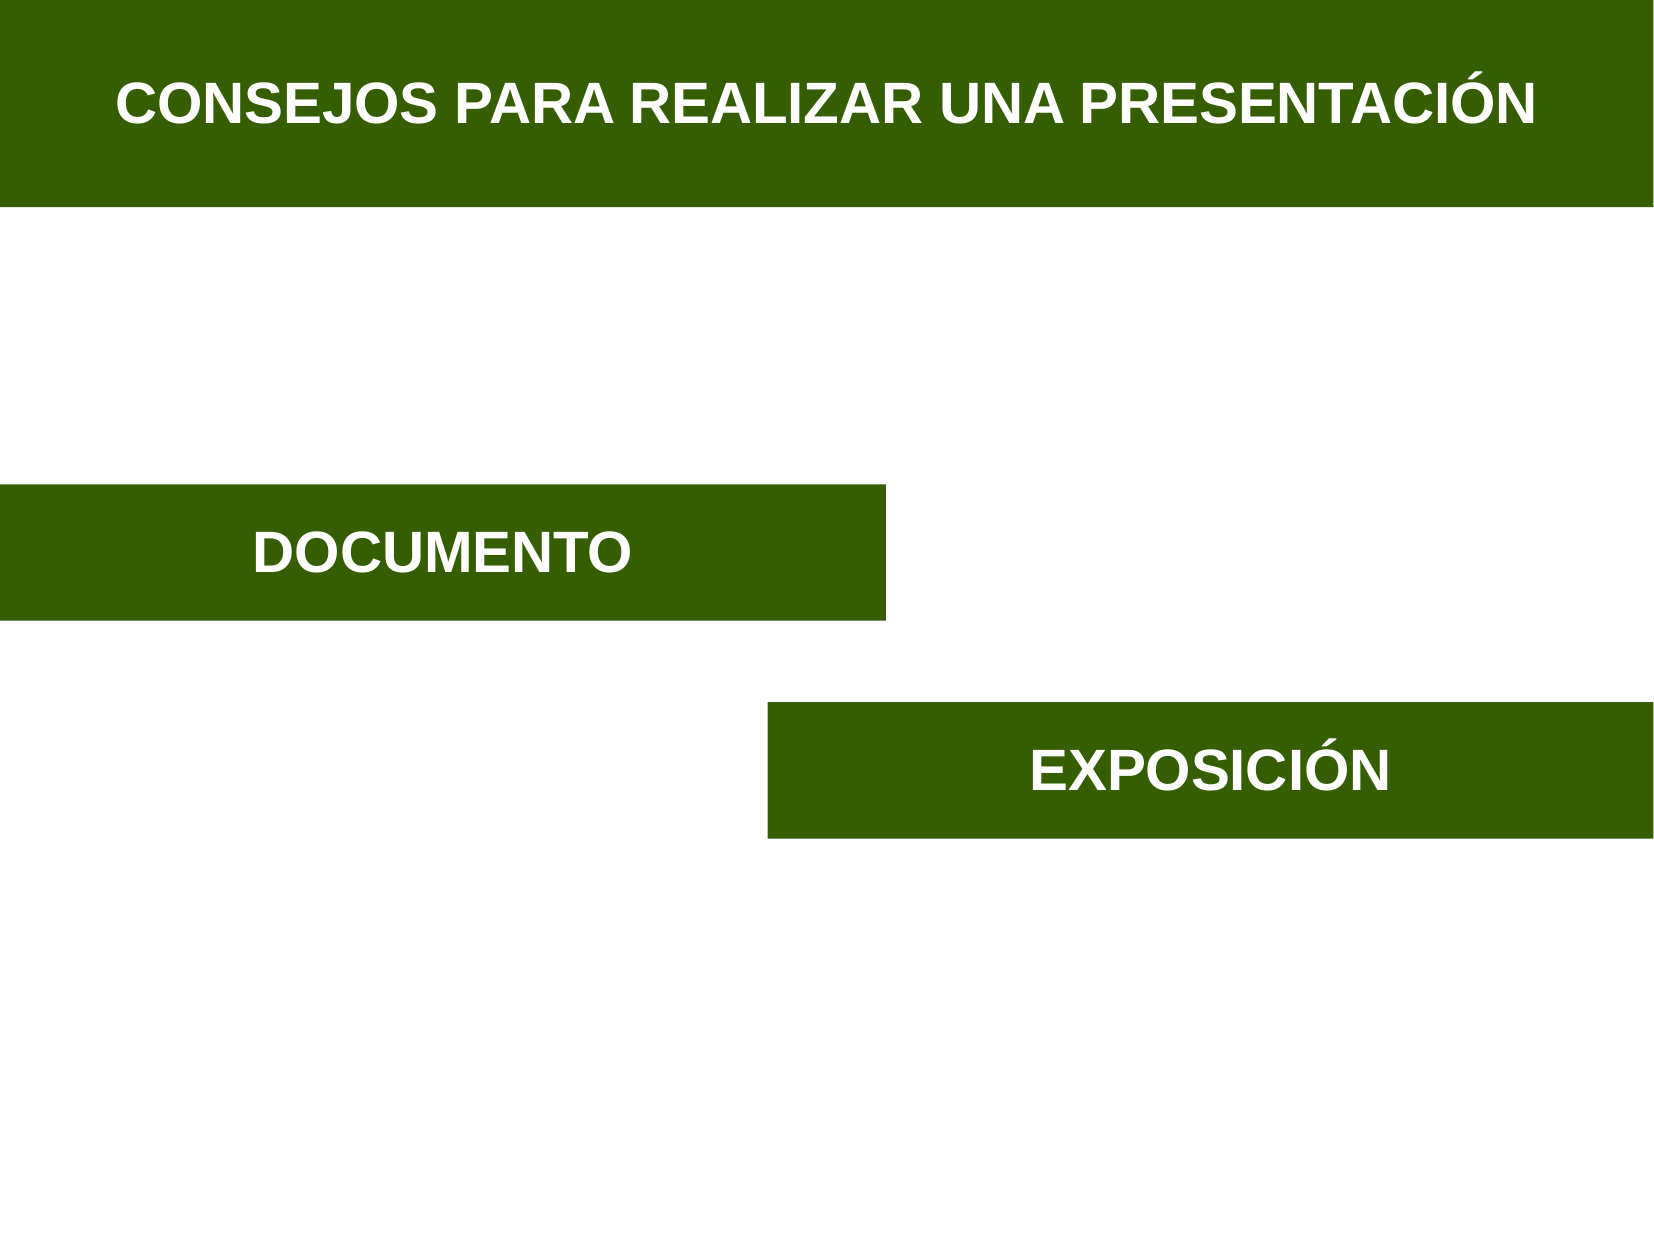

# CONSEJOS PARA REALIZAR UNA PRESENTACIÓN
DOCUMENTO
EXPOSICIÓN